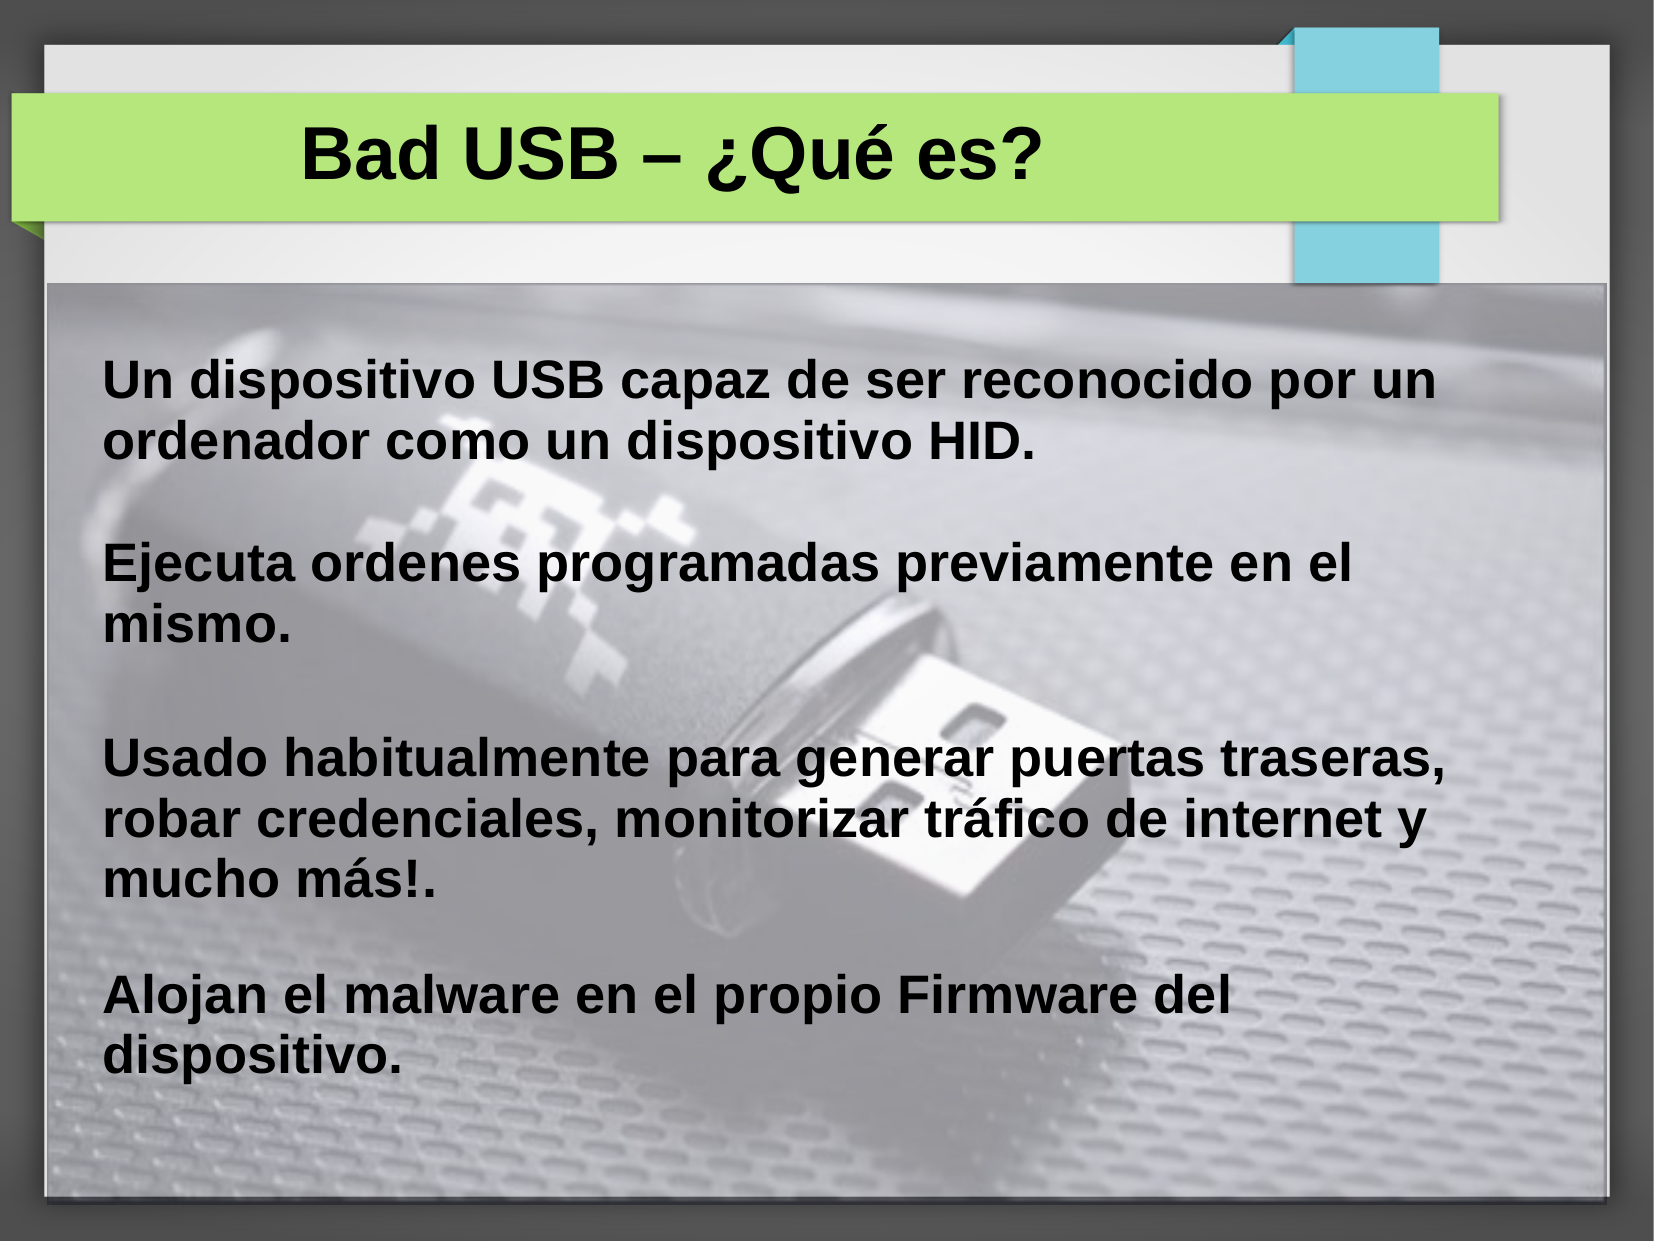

# Bad USB – ¿Qué es?
Un dispositivo USB capaz de ser reconocido por un ordenador como un dispositivo HID.
Ejecuta ordenes programadas previamente en el mismo.
Usado habitualmente para generar puertas traseras, robar credenciales, monitorizar tráfico de internet y mucho más!.
Alojan el malware en el propio Firmware del dispositivo.